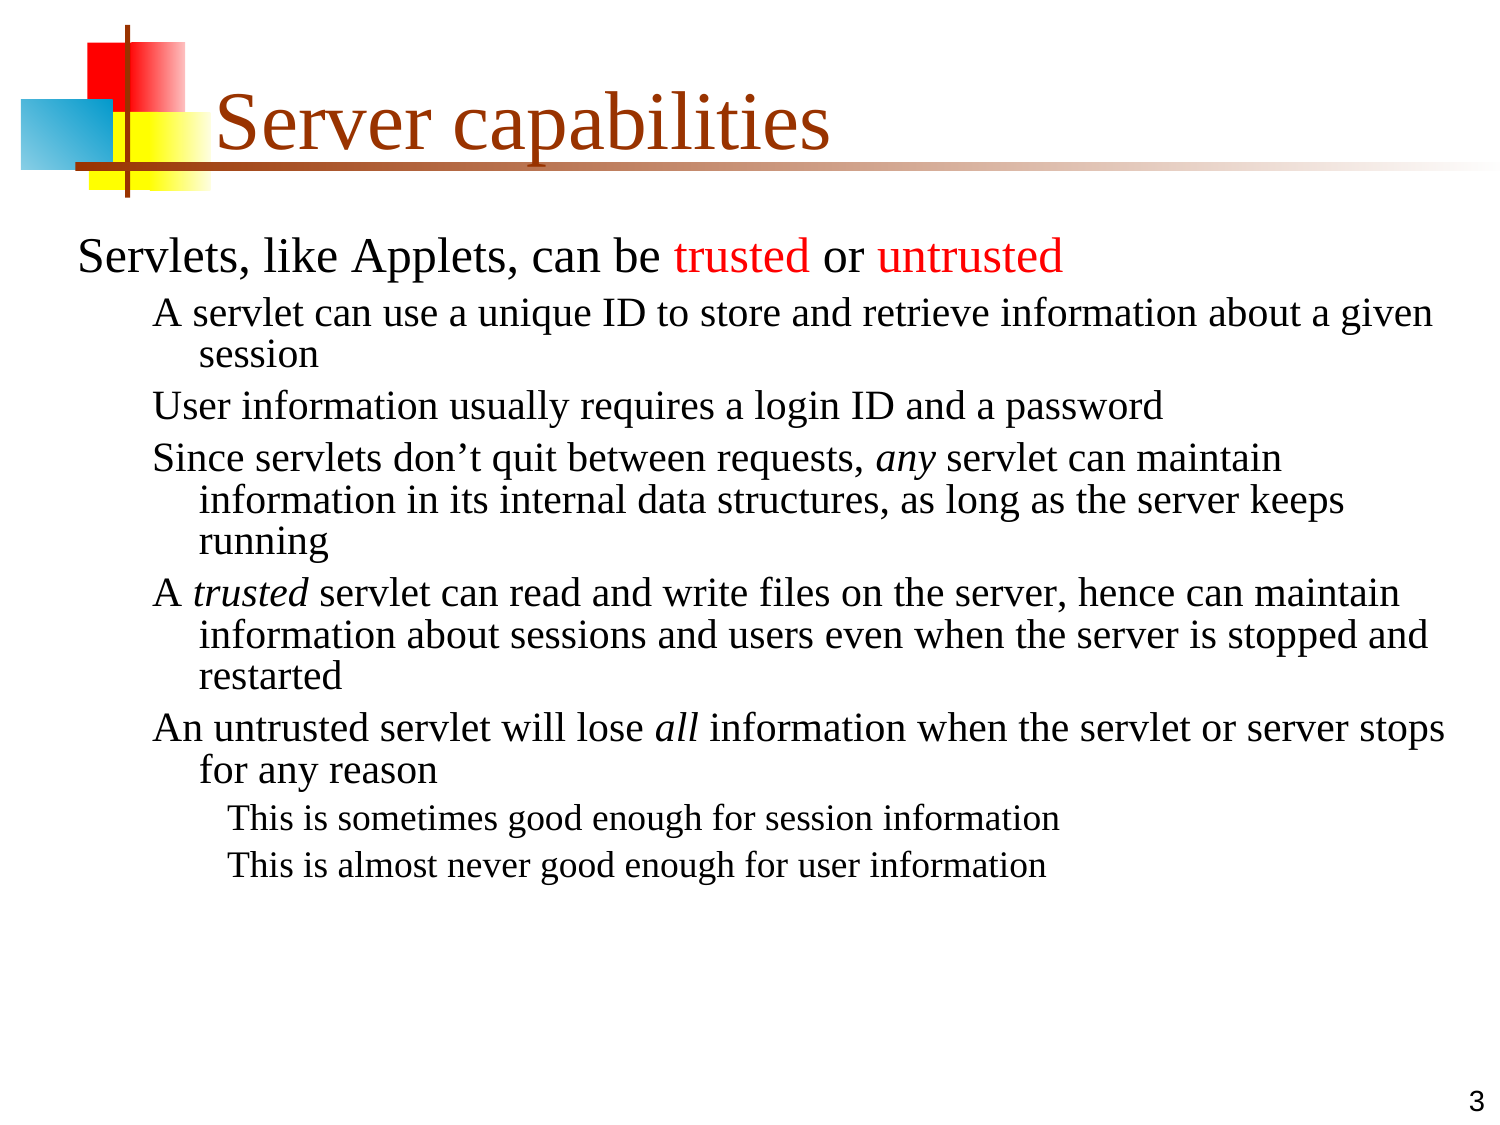

# Server capabilities
Servlets, like Applets, can be trusted or untrusted
A servlet can use a unique ID to store and retrieve information about a given session
User information usually requires a login ID and a password
Since servlets don’t quit between requests, any servlet can maintain information in its internal data structures, as long as the server keeps running
A trusted servlet can read and write files on the server, hence can maintain information about sessions and users even when the server is stopped and restarted
An untrusted servlet will lose all information when the servlet or server stops for any reason
This is sometimes good enough for session information
This is almost never good enough for user information
3